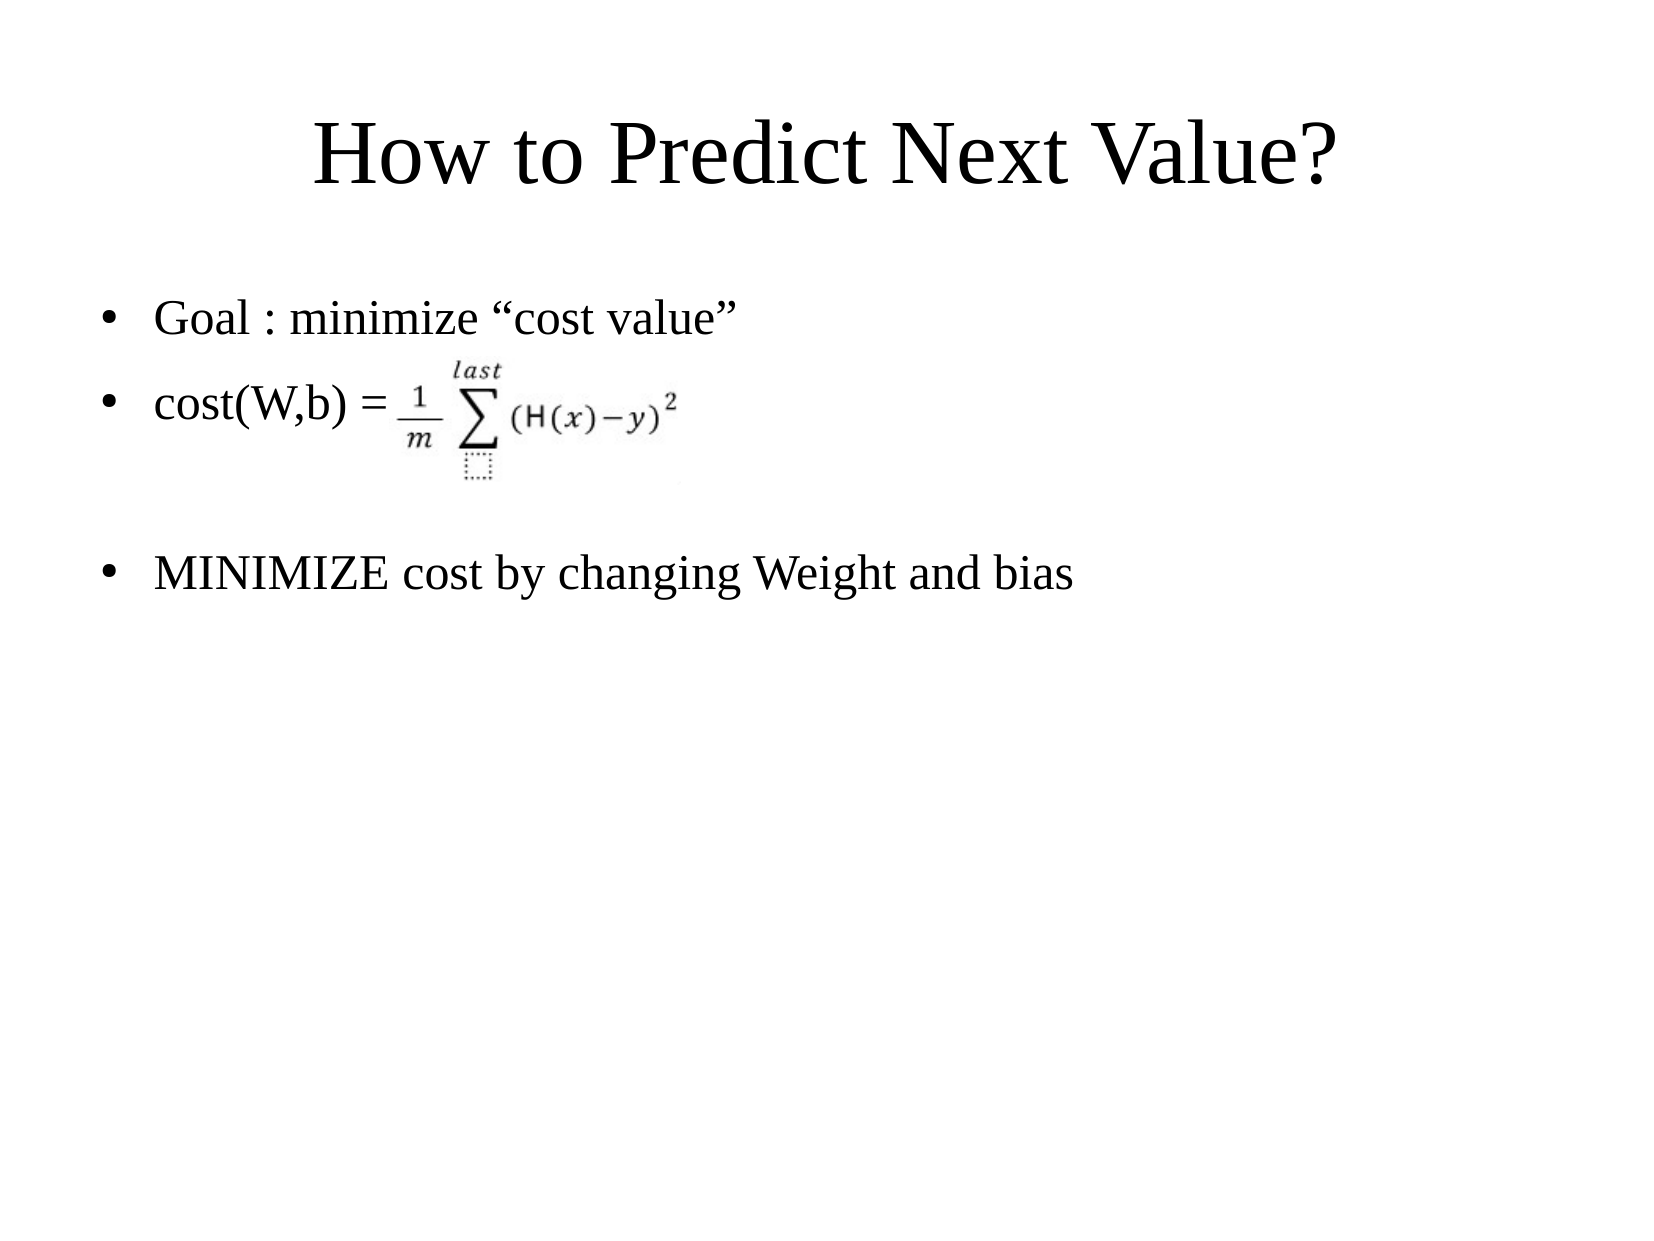

# How to Predict Next Value?
Goal : minimize “cost value”
cost(W,b) =
MINIMIZE cost by changing Weight and bias